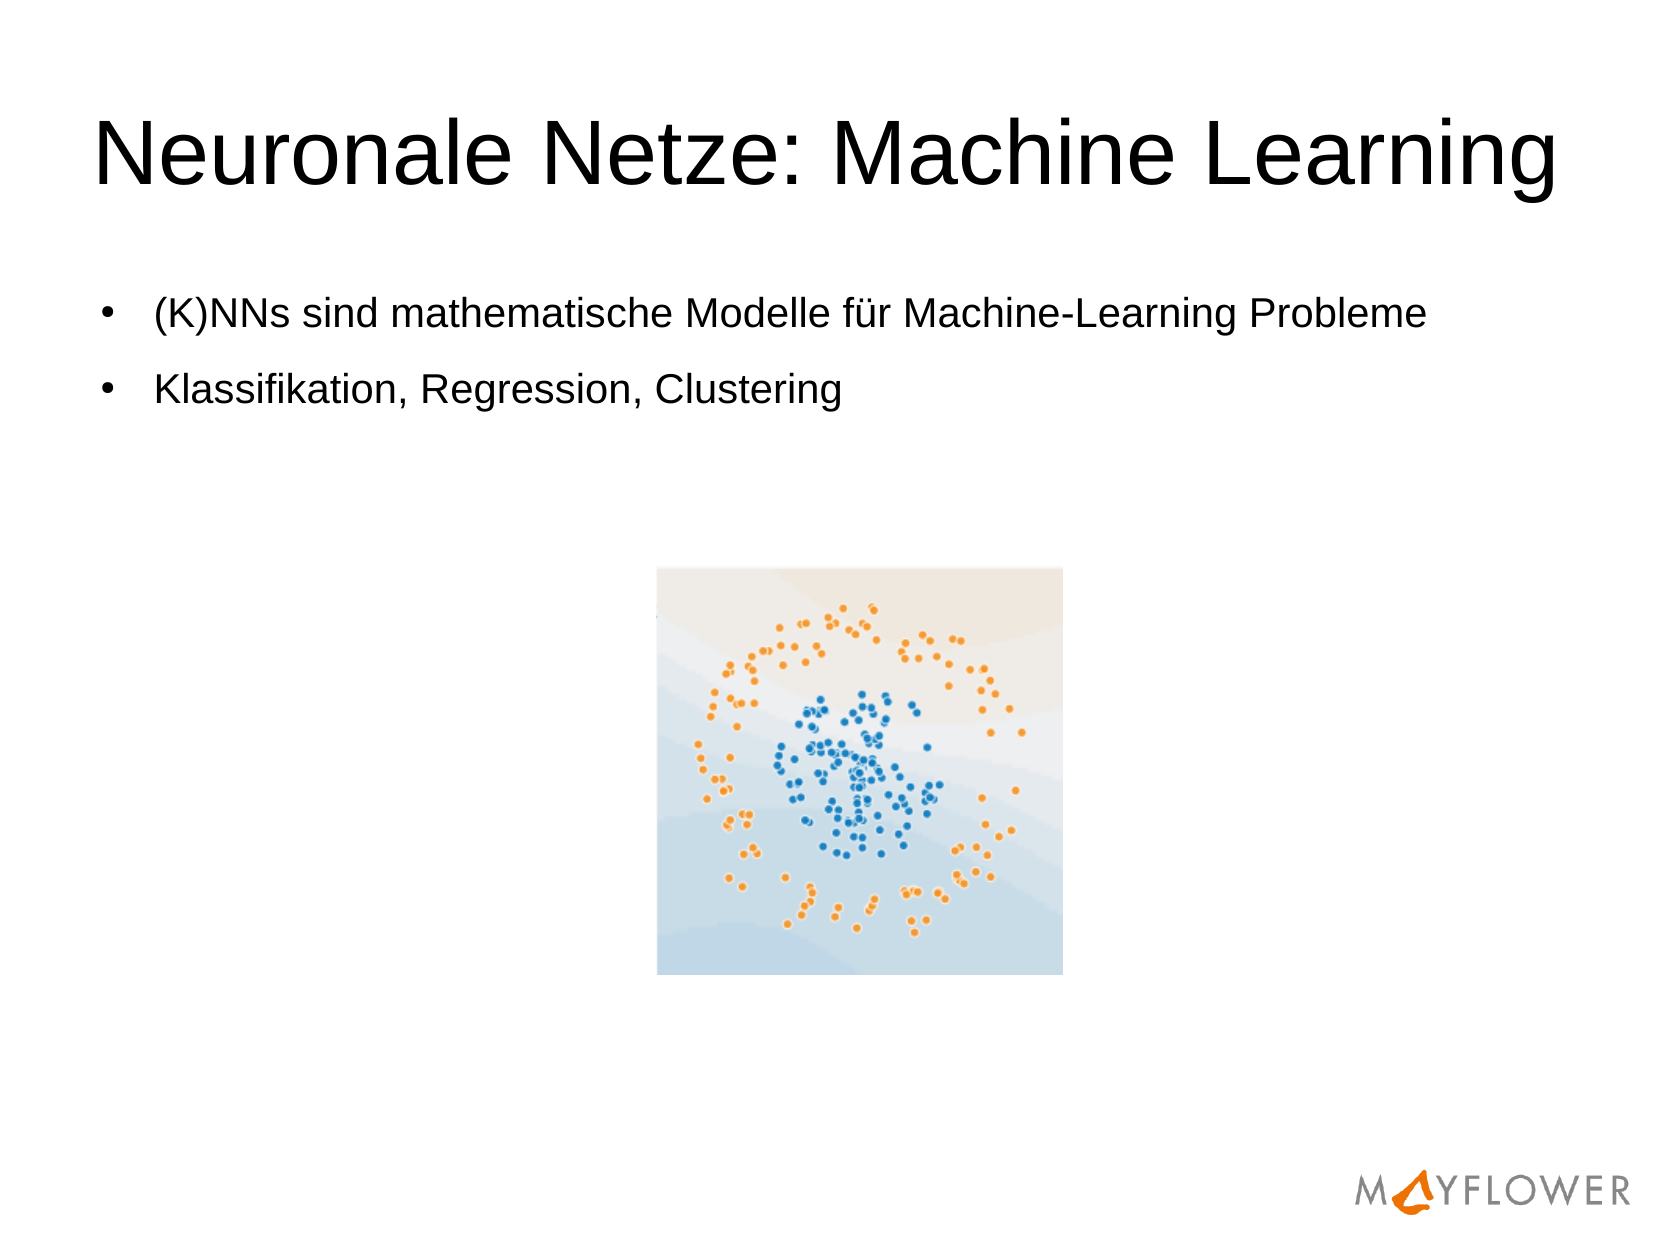

# Neuronale Netze: Machine Learning
(K)NNs sind mathematische Modelle für Machine-Learning Probleme
Klassifikation, Regression, Clustering